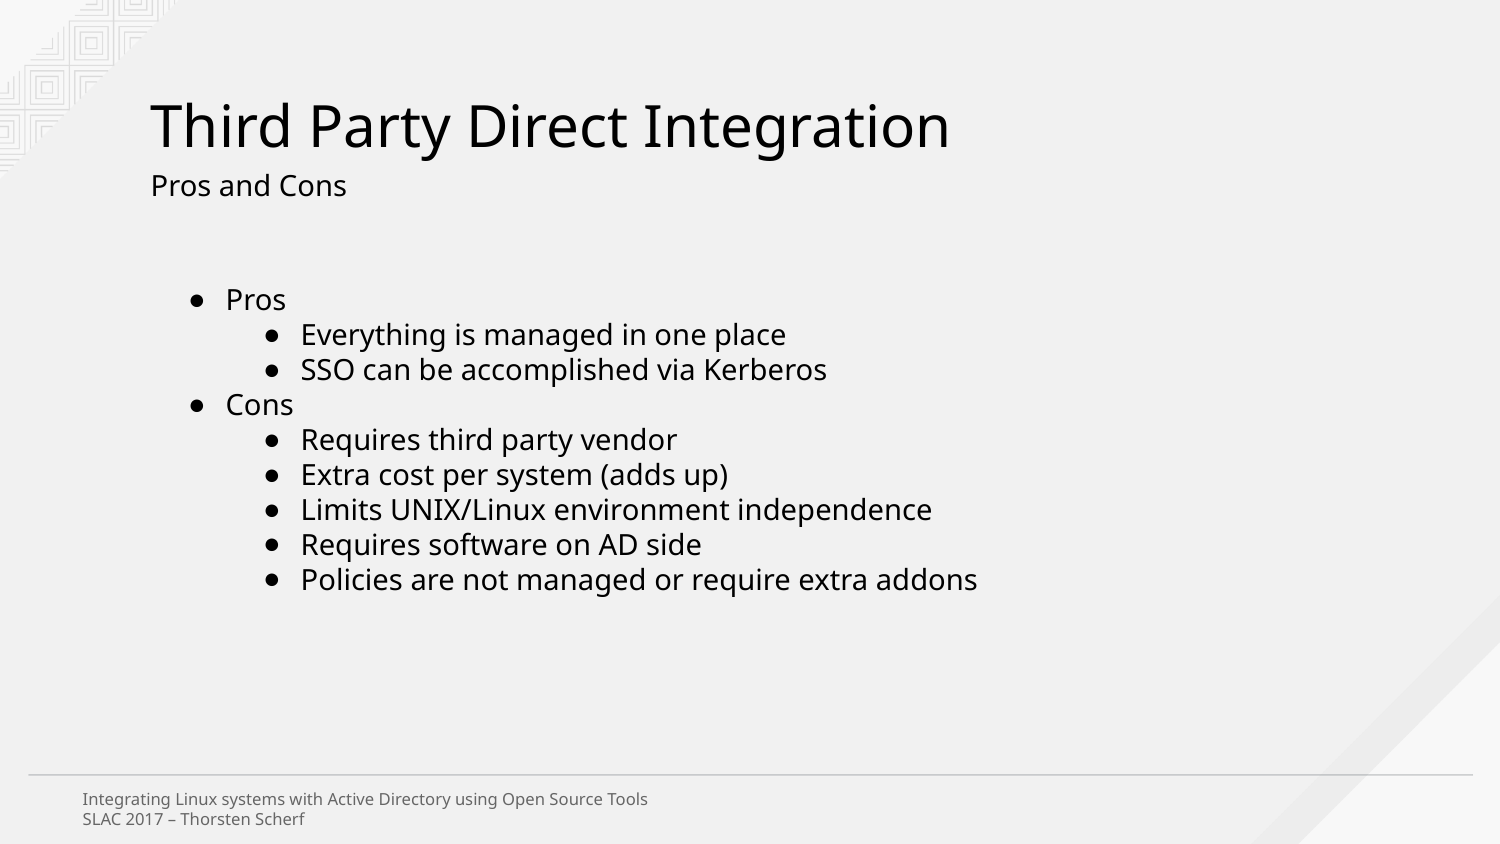

Third Party Direct Integration
Pros and Cons
# Pros
Everything is managed in one place
SSO can be accomplished via Kerberos
Cons
Requires third party vendor
Extra cost per system (adds up)
Limits UNIX/Linux environment independence
Requires software on AD side
Policies are not managed or require extra addons